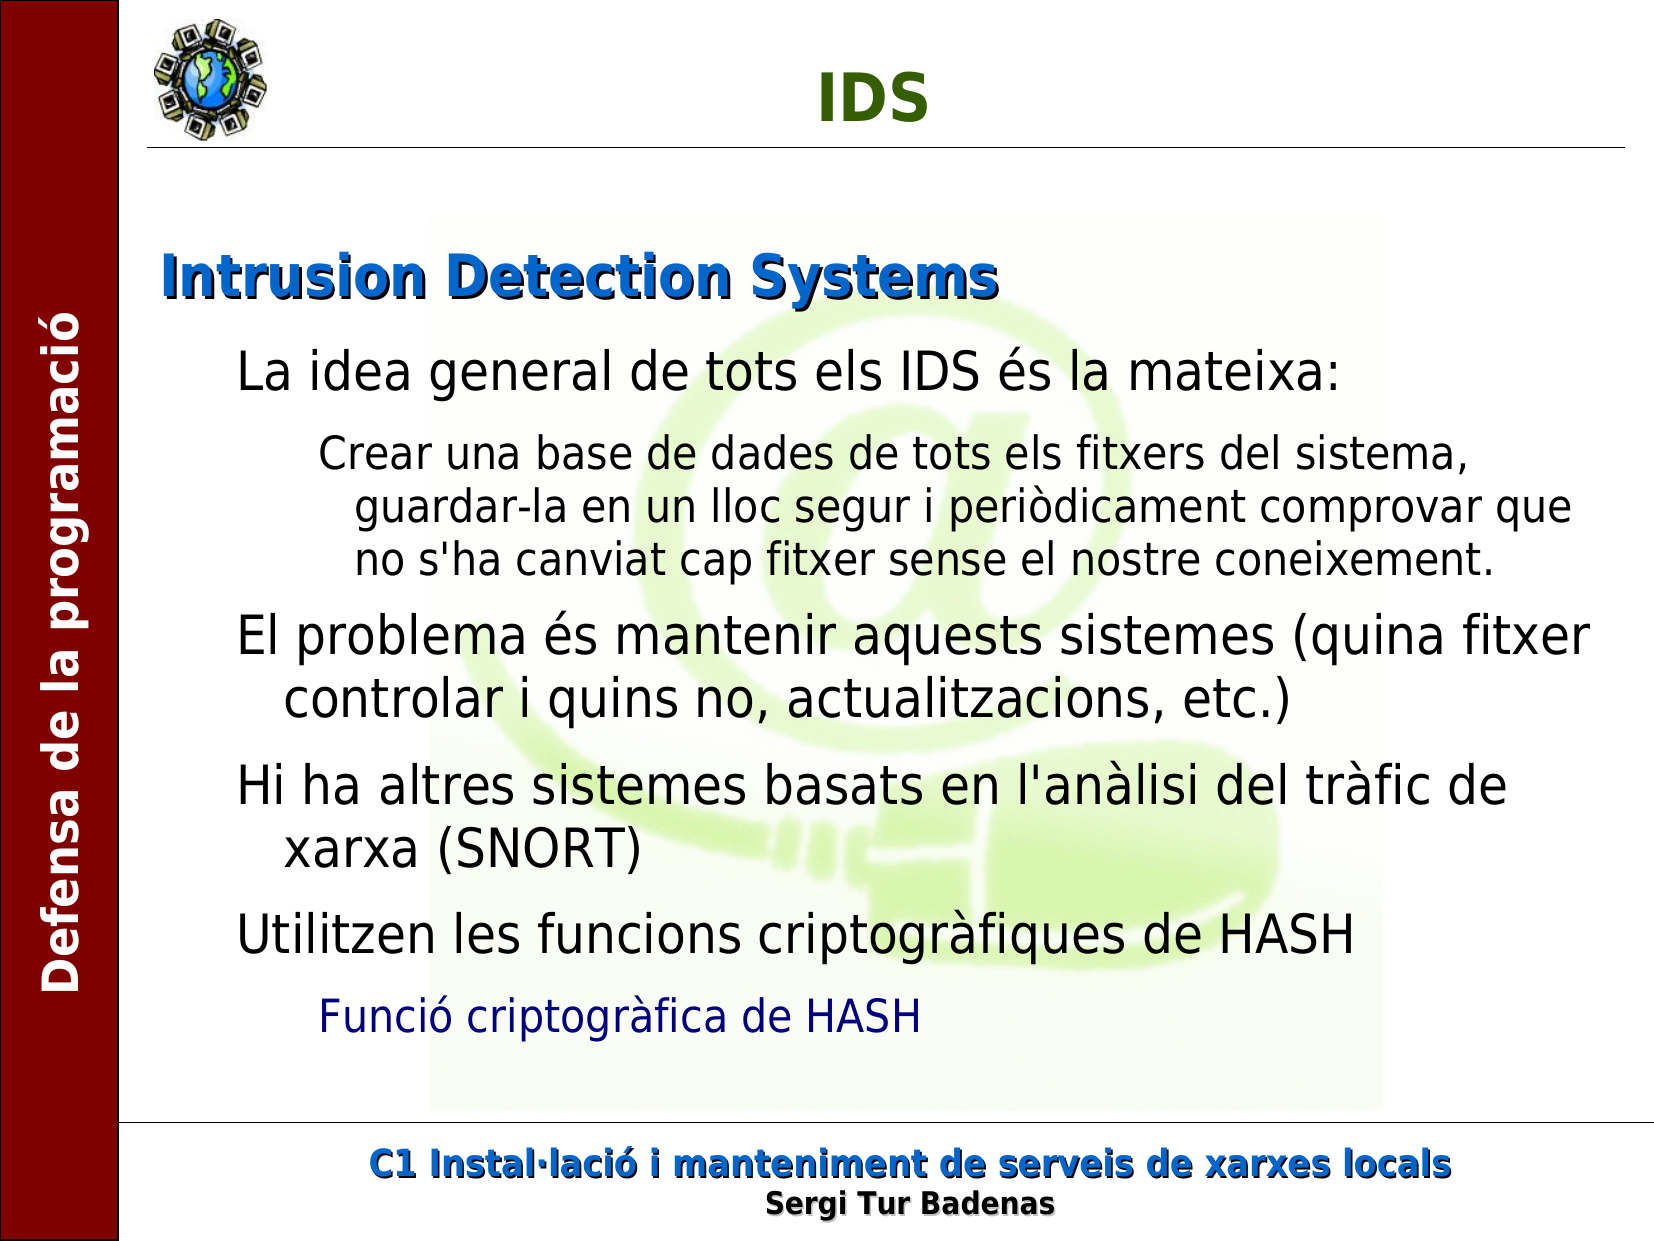

# IDS
Intrusion Detection Systems
La idea general de tots els IDS és la mateixa:
Crear una base de dades de tots els fitxers del sistema, guardar-la en un lloc segur i periòdicament comprovar que no s'ha canviat cap fitxer sense el nostre coneixement.
El problema és mantenir aquests sistemes (quina fitxer controlar i quins no, actualitzacions, etc.)
Hi ha altres sistemes basats en l'anàlisi del tràfic de xarxa (SNORT)
Utilitzen les funcions criptogràfiques de HASH
Funció criptogràfica de HASH